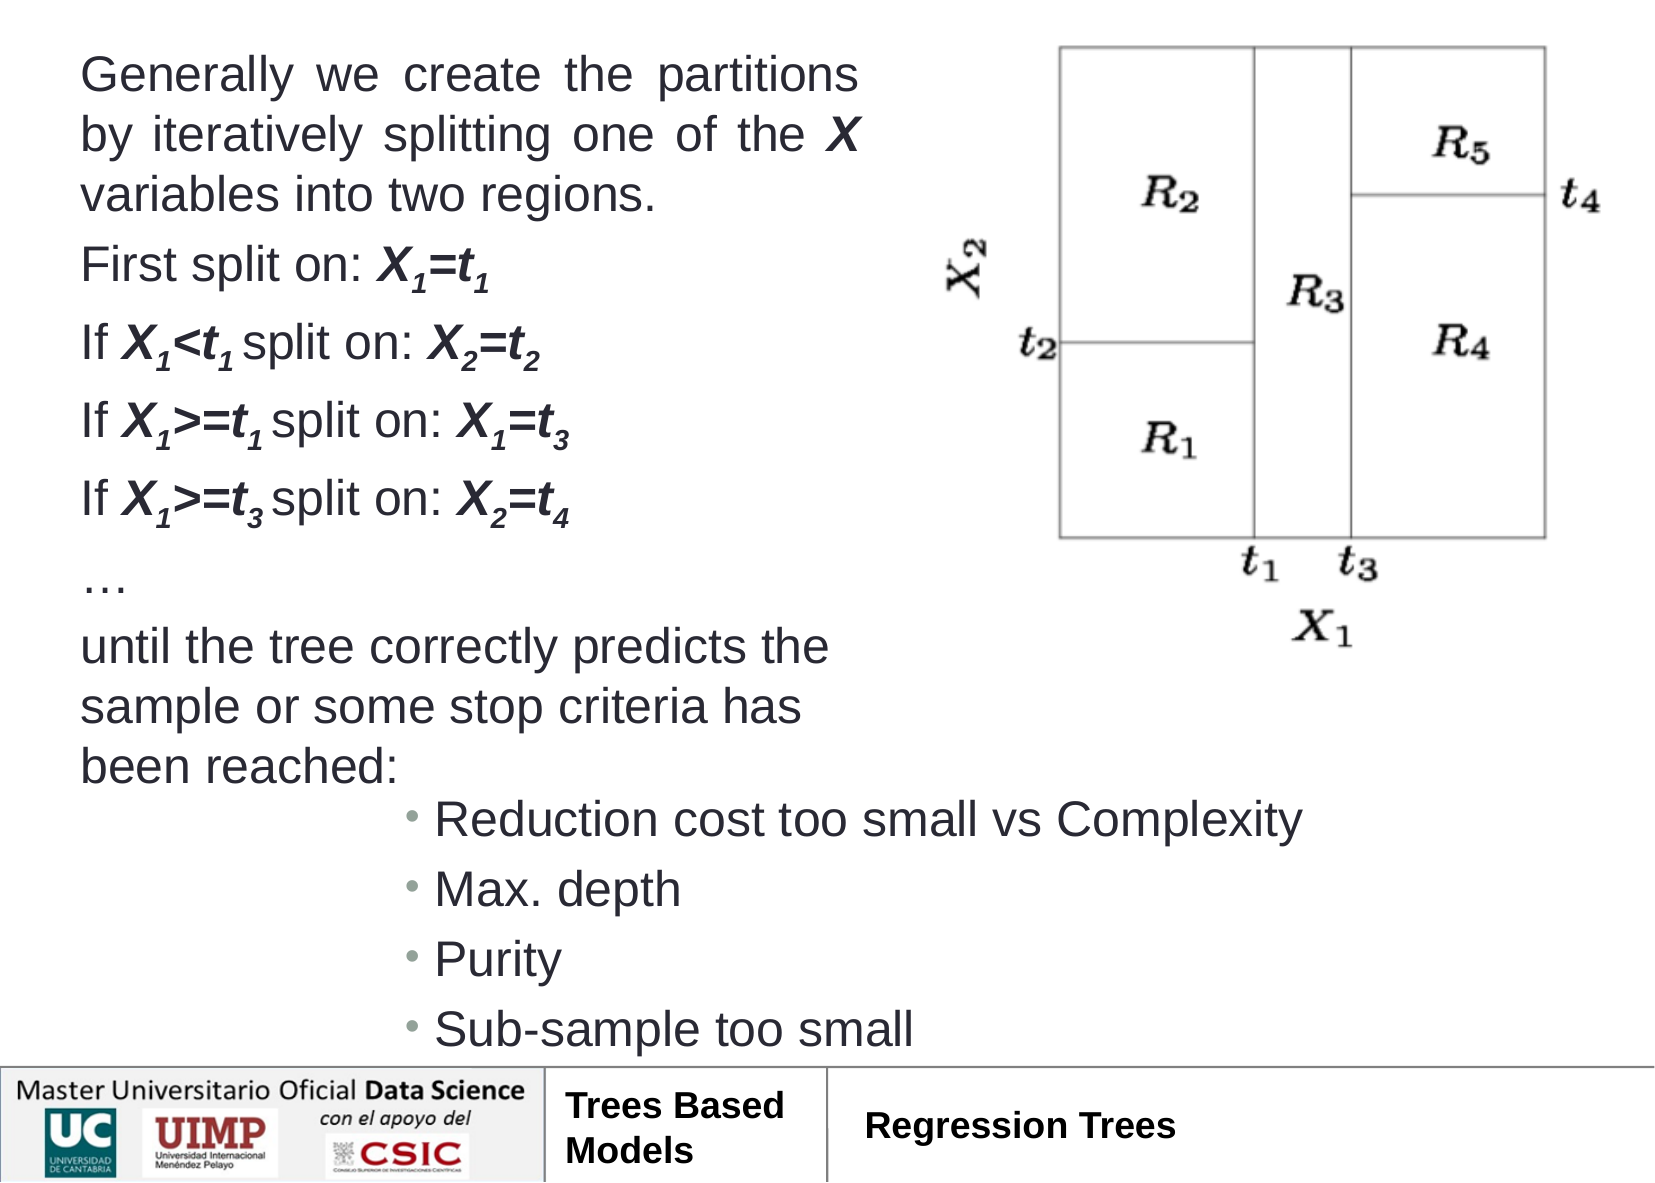

# Generally we create the partitions by iteratively splitting one of the X variables into two regions.
First split on: X1=t1
If X1<t1 split on: X2=t2
If X1>=t1 split on: X1=t3
If X1>=t3 split on: X2=t4
…
until the tree correctly predicts the sample or some stop criteria has been reached:
Reduction cost too small vs Complexity
Max. depth
Purity
Sub-sample too small
Regression Trees